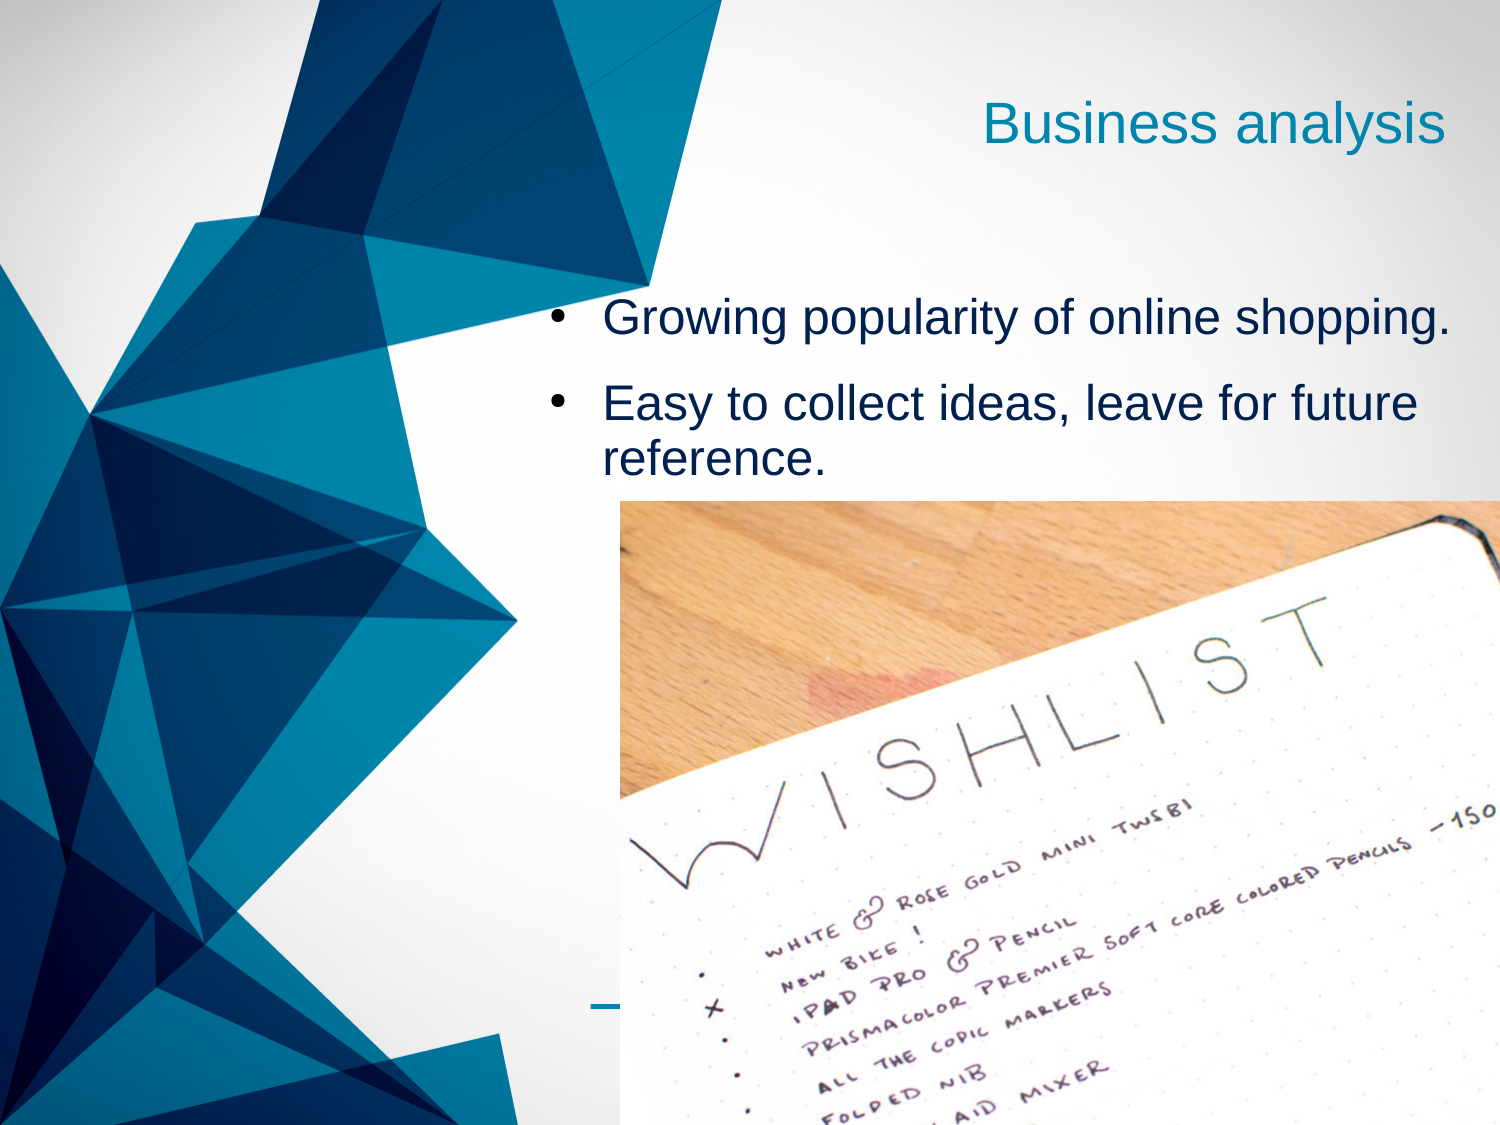

# Business analysis
Growing popularity of online shopping.
Easy to collect ideas, leave for future reference.
2